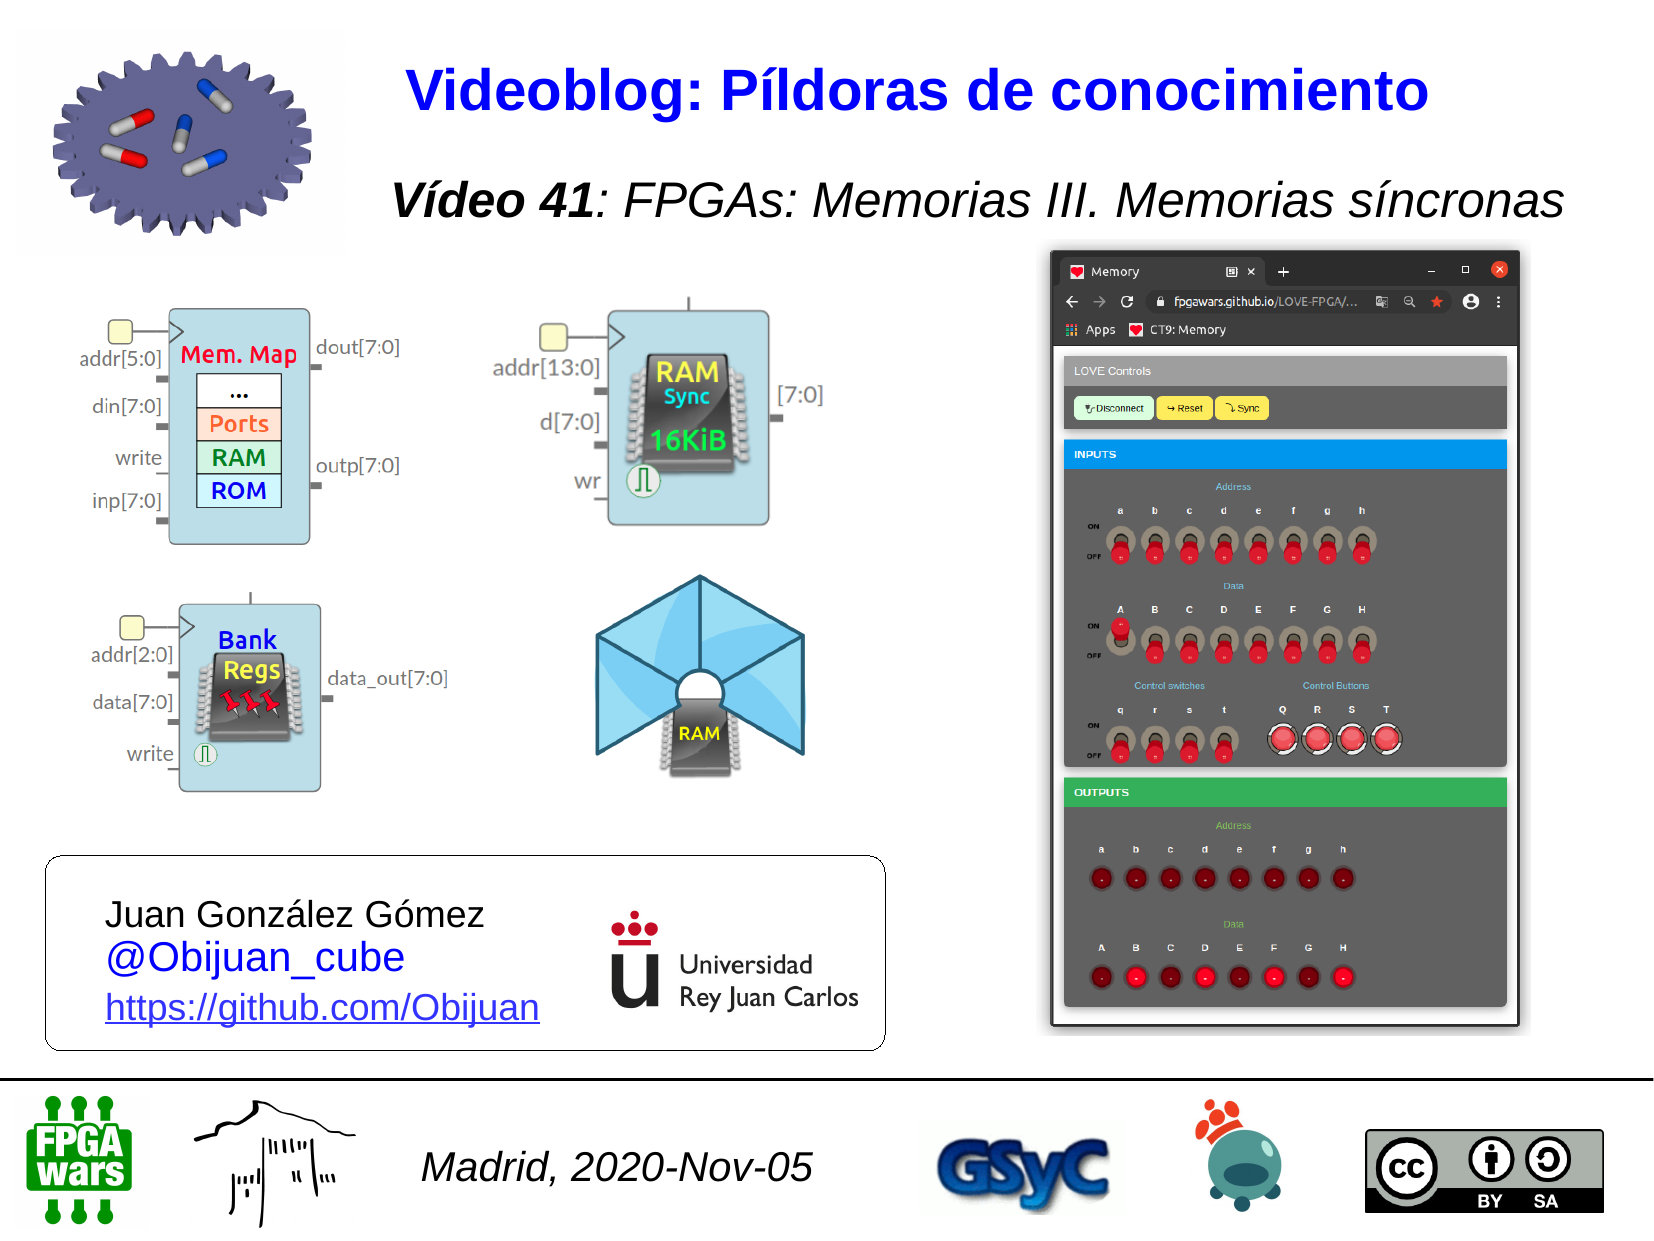

# Videoblog: Píldoras de conocimiento
Vídeo 41: FPGAs: Memorias III. Memorias síncronas
Juan González Gómez
@Obijuan_cube
https://github.com/Obijuan
Madrid, 2020-Nov-05